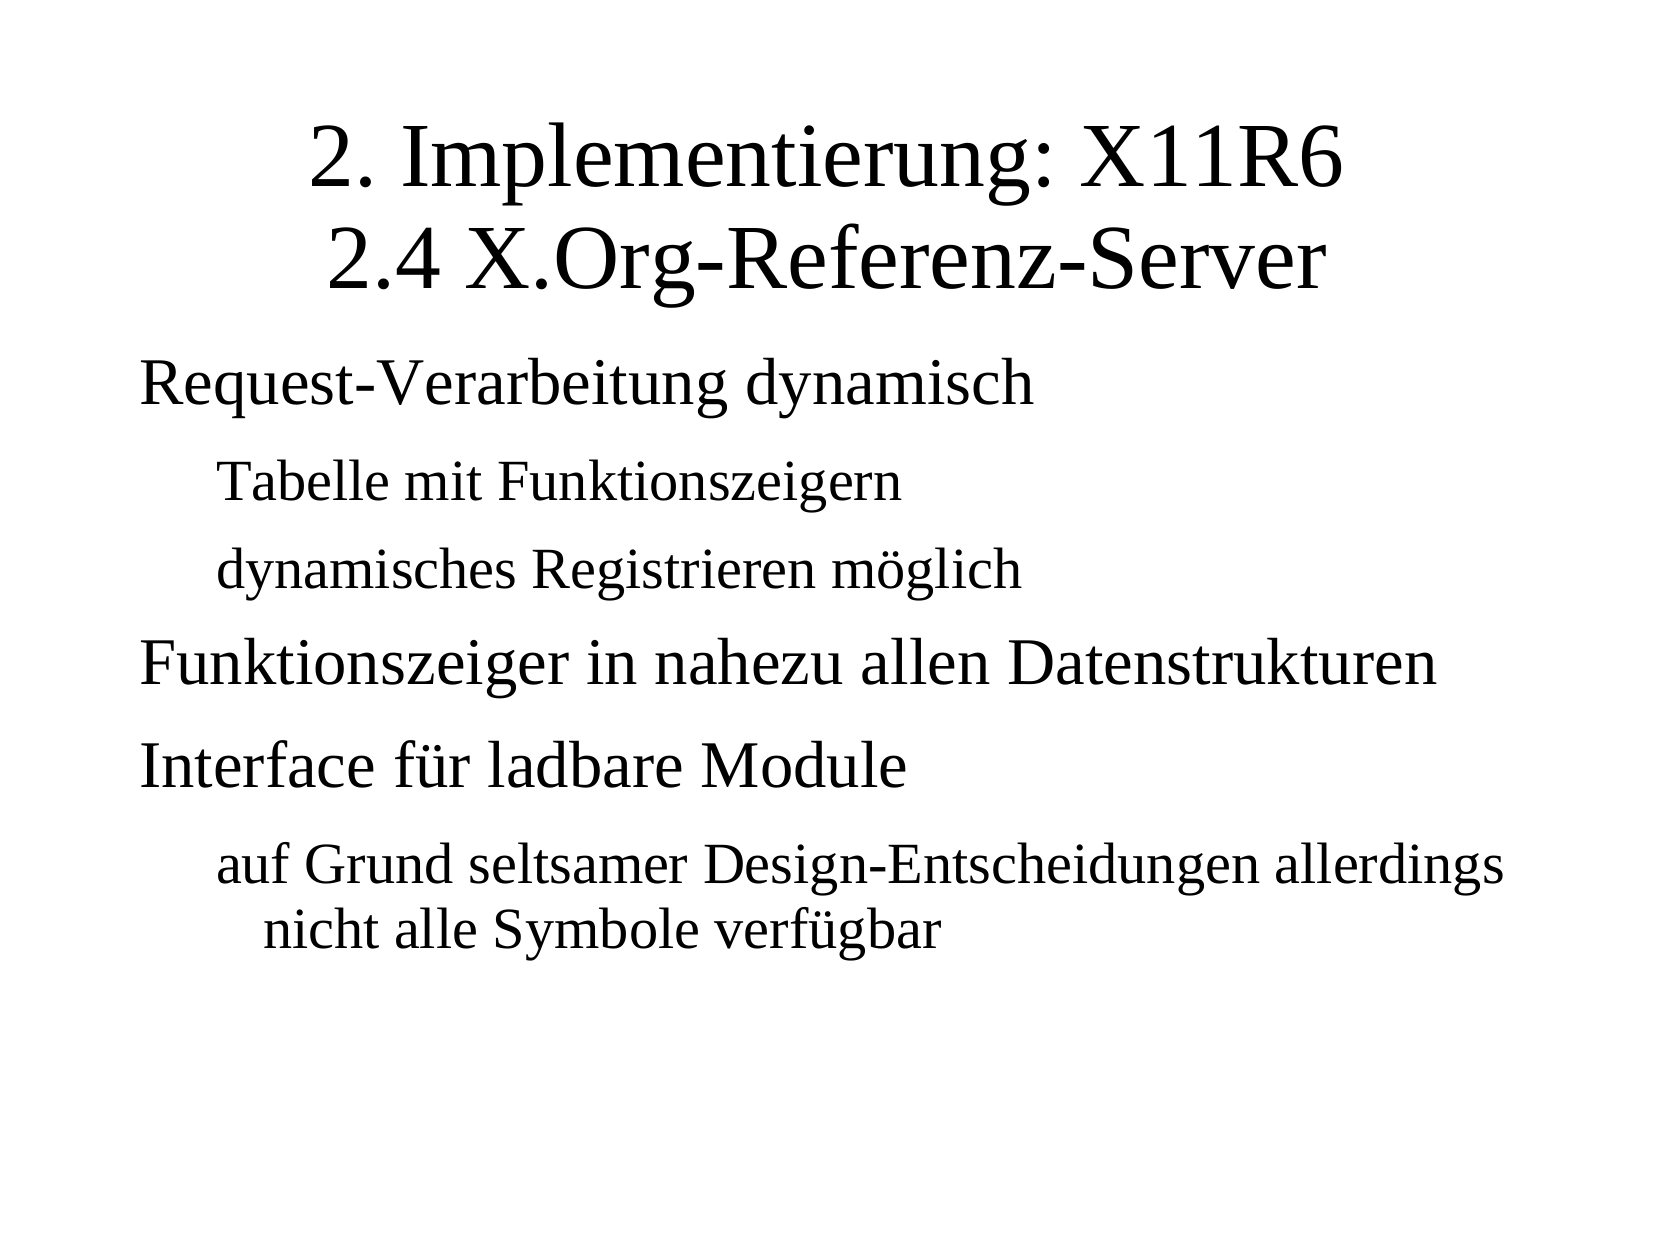

# 2. Implementierung: X11R6 2.4 X.Org-Referenz-Server
Request-Verarbeitung dynamisch
Tabelle mit Funktionszeigern
dynamisches Registrieren möglich
Funktionszeiger in nahezu allen Datenstrukturen
Interface für ladbare Module
auf Grund seltsamer Design-Entscheidungen allerdings nicht alle Symbole verfügbar